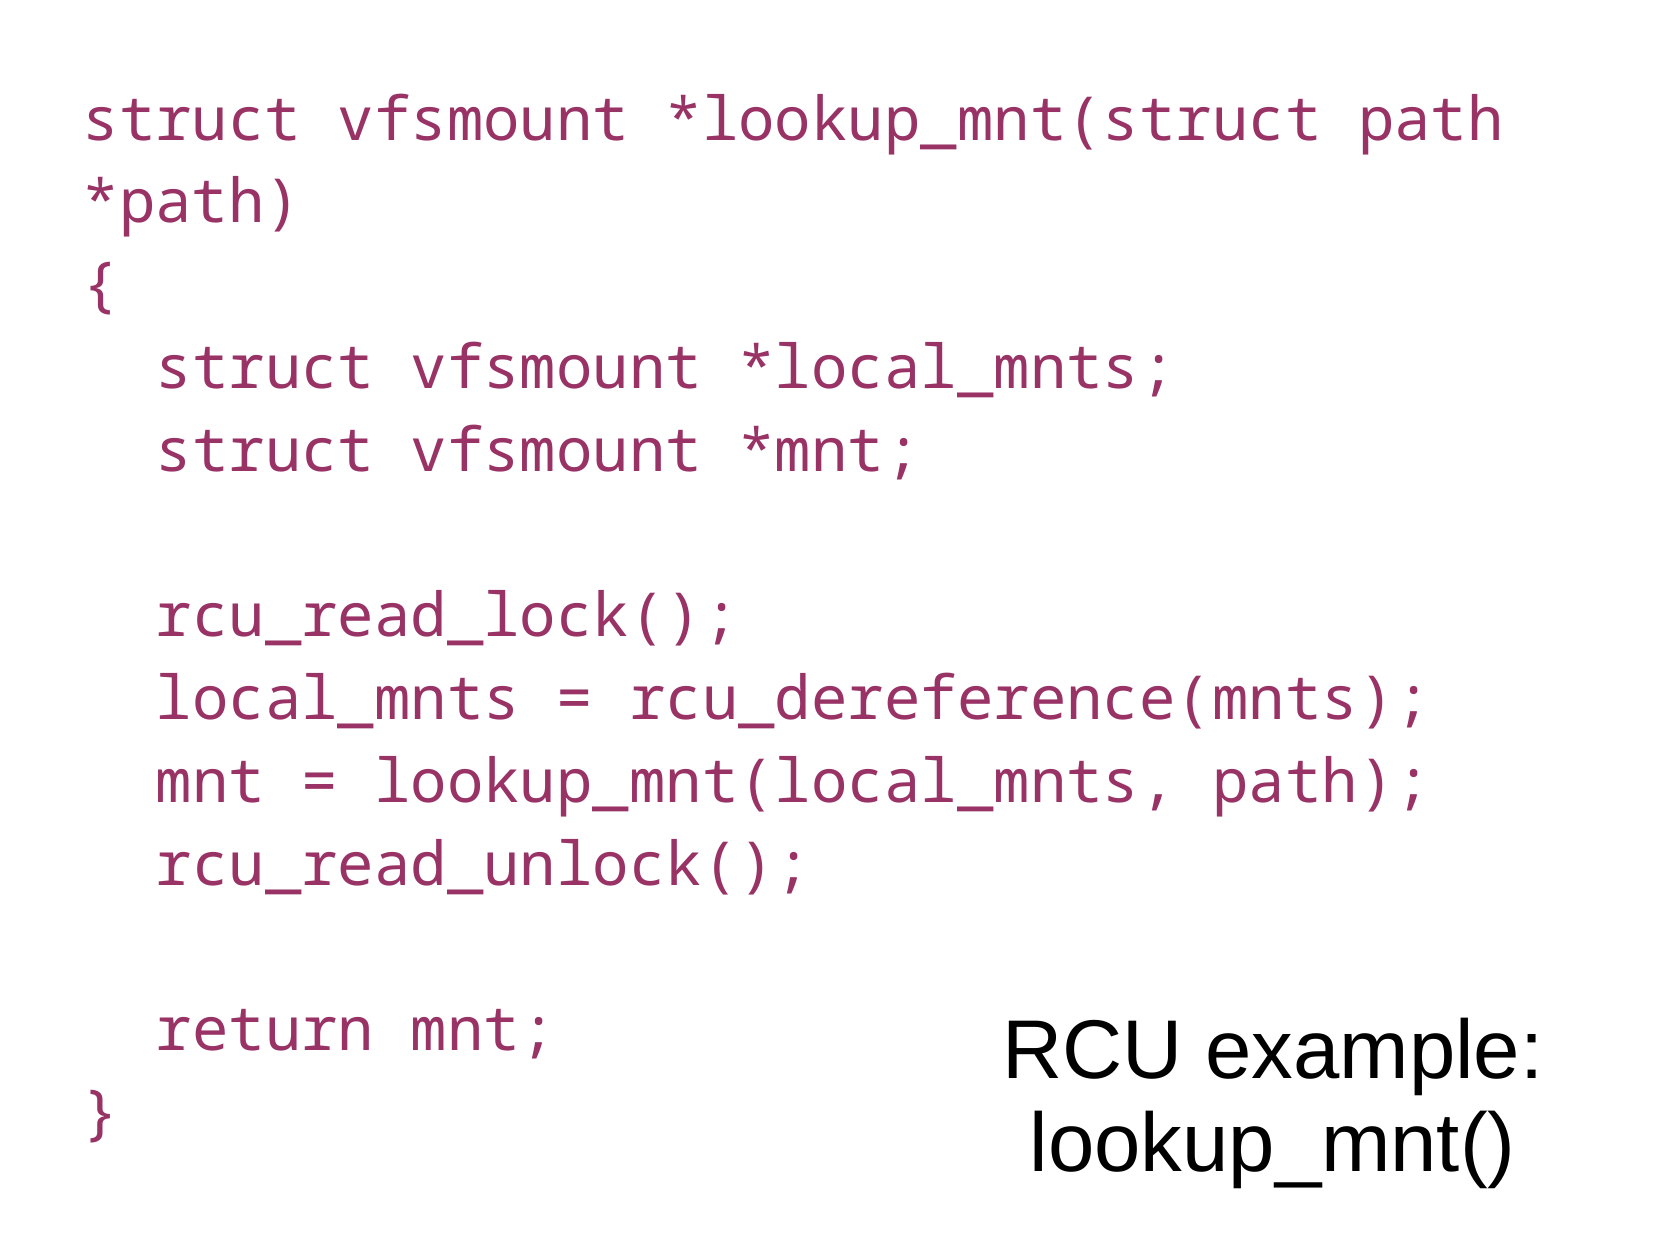

# struct vfsmount *lookup_mnt(struct path *path)
{
 struct vfsmount *local_mnts;
 struct vfsmount *mnt;
 rcu_read_lock();
 local_mnts = rcu_dereference(mnts);
 mnt = lookup_mnt(local_mnts, path);
 rcu_read_unlock();
 return mnt;
}
RCU example: lookup_mnt()